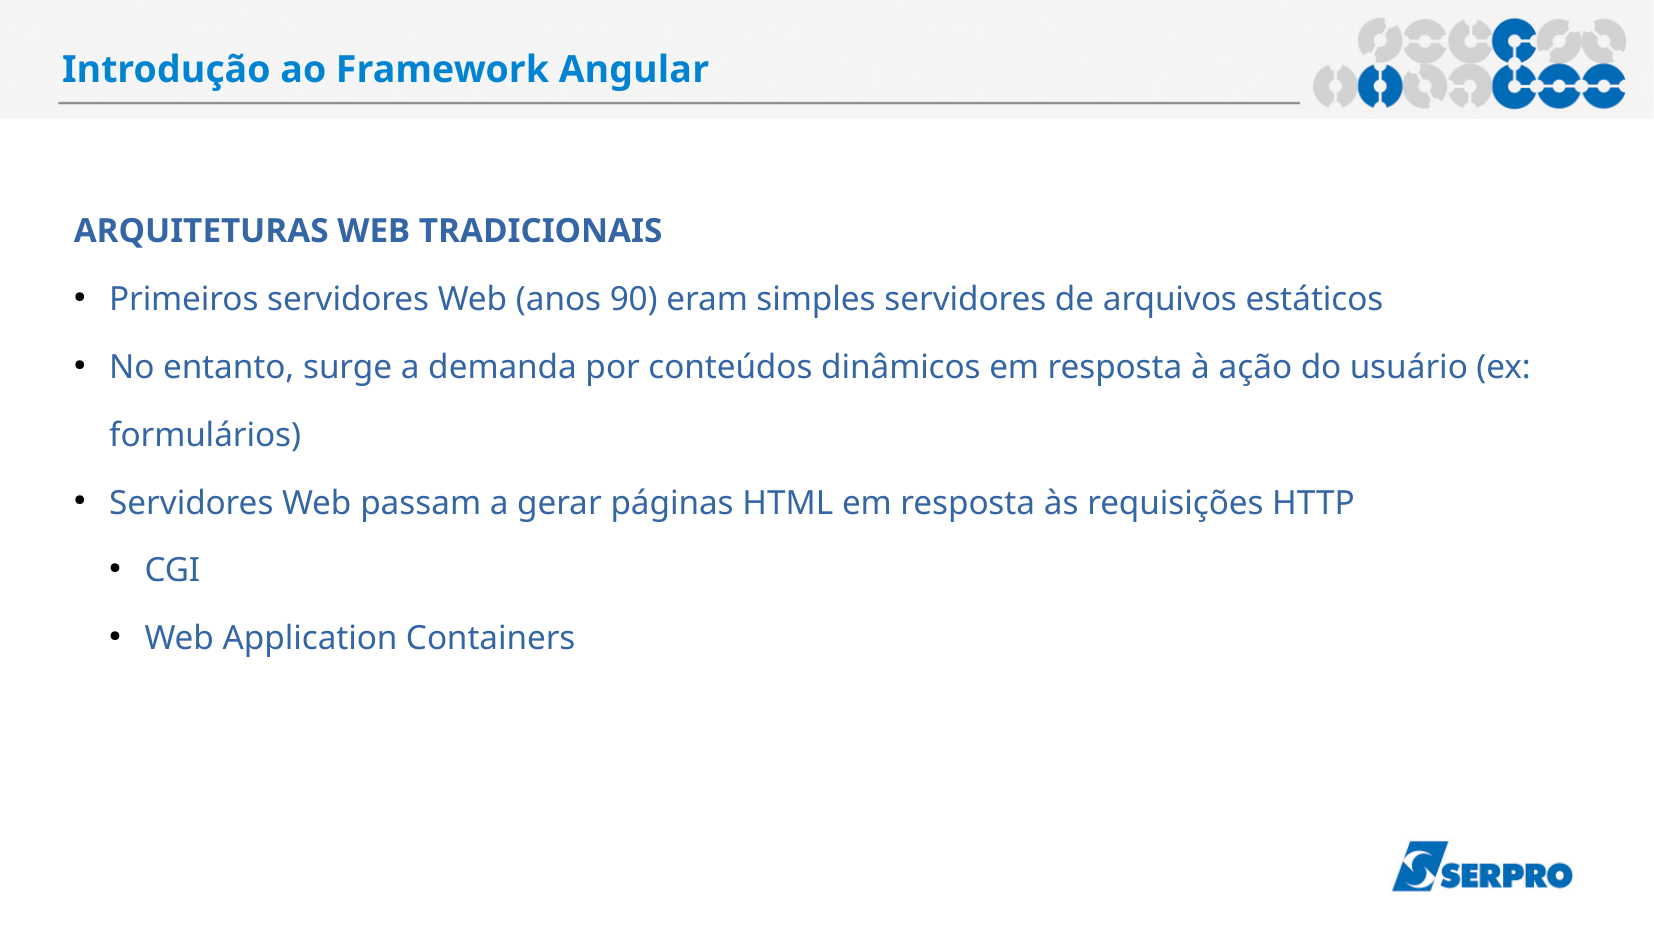

Introdução ao Framework Angular
ARQUITETURAS WEB TRADICIONAIS
Primeiros servidores Web (anos 90) eram simples servidores de arquivos estáticos
No entanto, surge a demanda por conteúdos dinâmicos em resposta à ação do usuário (ex: formulários)
Servidores Web passam a gerar páginas HTML em resposta às requisições HTTP
CGI
Web Application Containers